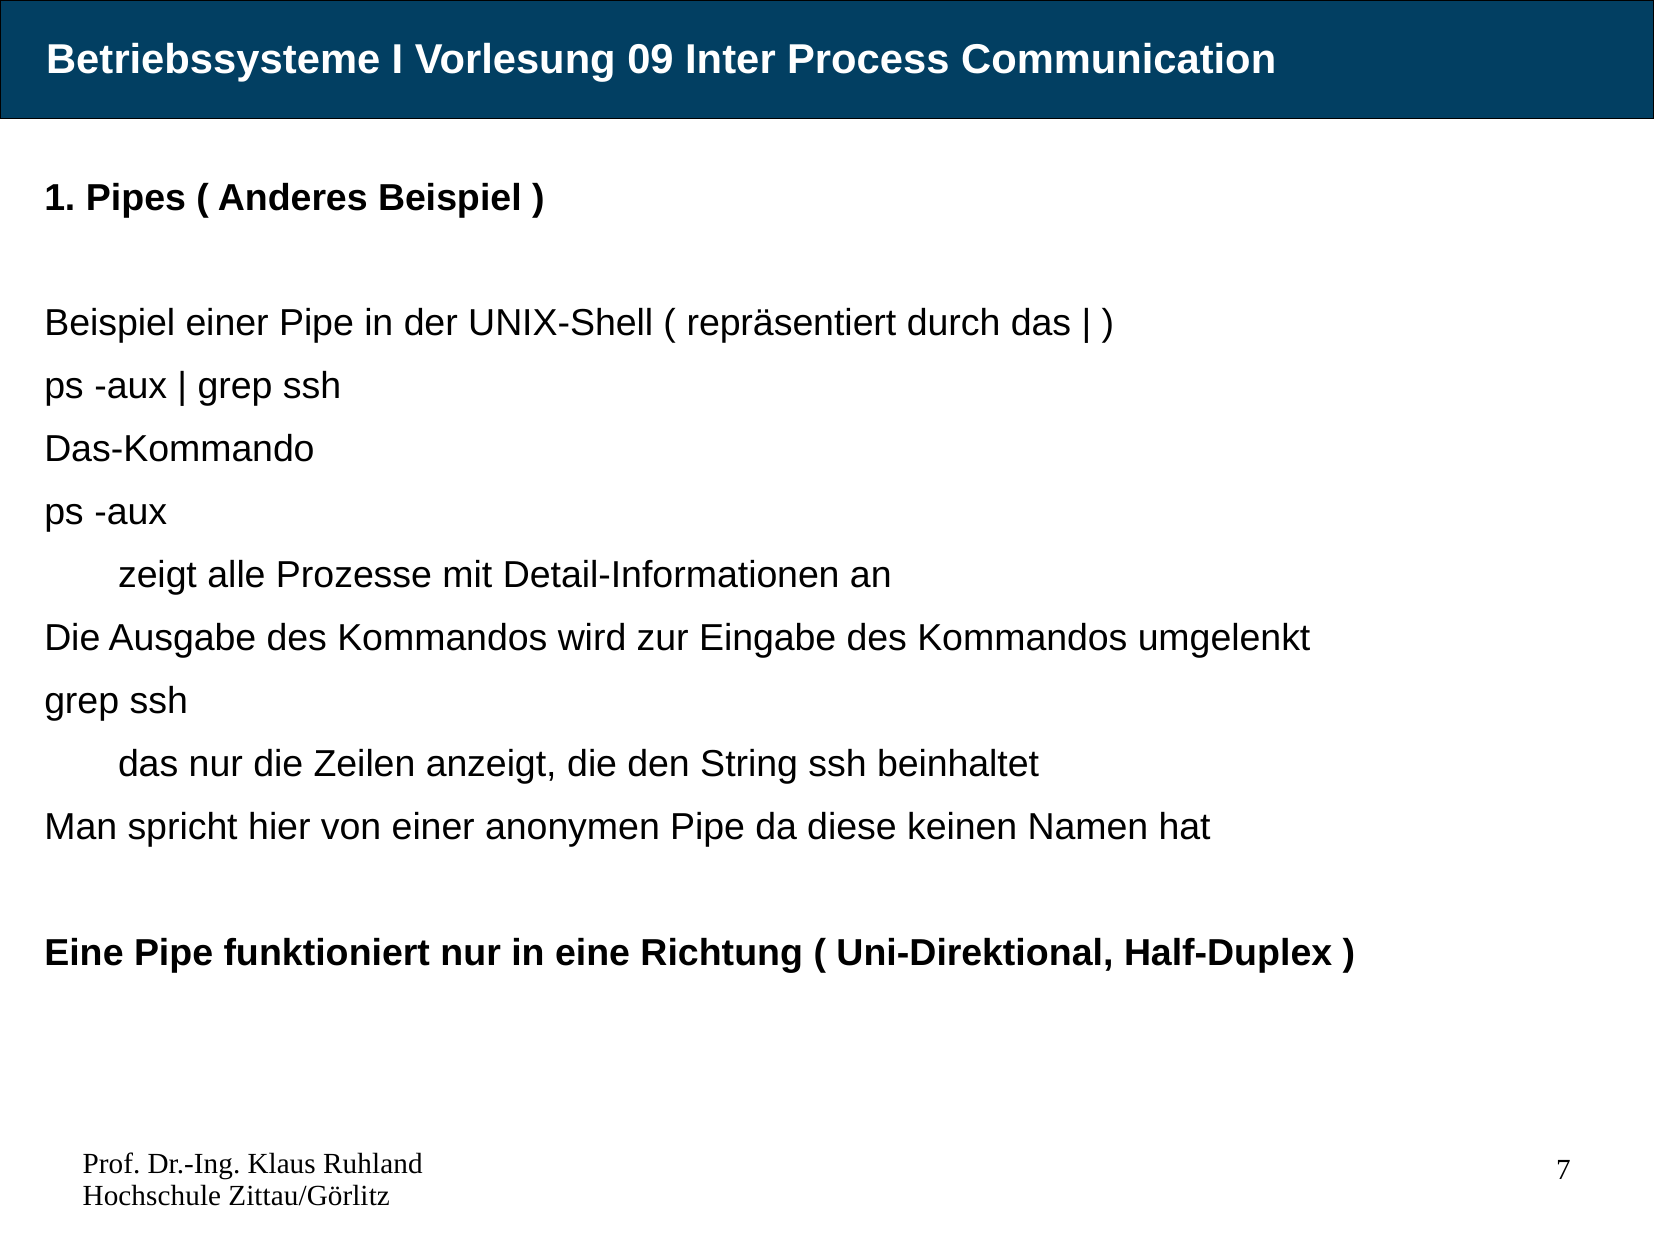

1. Pipes ( Anderes Beispiel )
Beispiel einer Pipe in der UNIX-Shell ( repräsentiert durch das | )
ps -aux | grep ssh
Das-Kommando
ps -aux
	zeigt alle Prozesse mit Detail-Informationen an
Die Ausgabe des Kommandos wird zur Eingabe des Kommandos umgelenkt
grep ssh
	das nur die Zeilen anzeigt, die den String ssh beinhaltet
Man spricht hier von einer anonymen Pipe da diese keinen Namen hat
Eine Pipe funktioniert nur in eine Richtung ( Uni-Direktional, Half-Duplex )
7